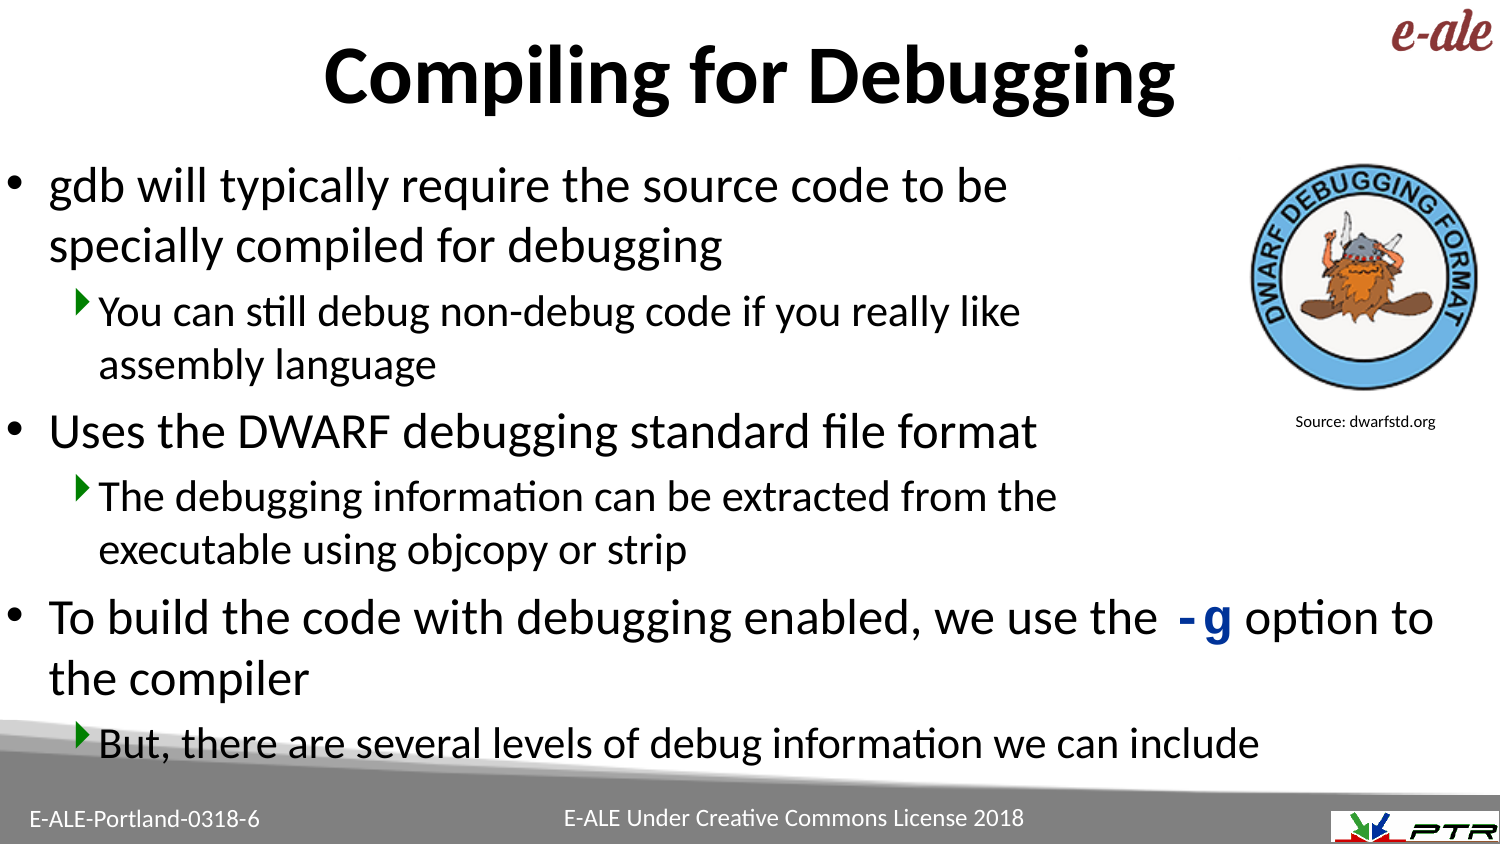

# Compiling for Debugging
gdb will typically require the source code to be
specially compiled for debugging
You can still debug non-debug code if you really like
assembly language
Uses the DWARF debugging standard file format
The debugging information can be extracted from the
executable using objcopy or strip
To build the code with debugging enabled, we use the -g option to the compiler
But, there are several levels of debug information we can include
Source: dwarfstd.org
E-ALE-Portland-0318-